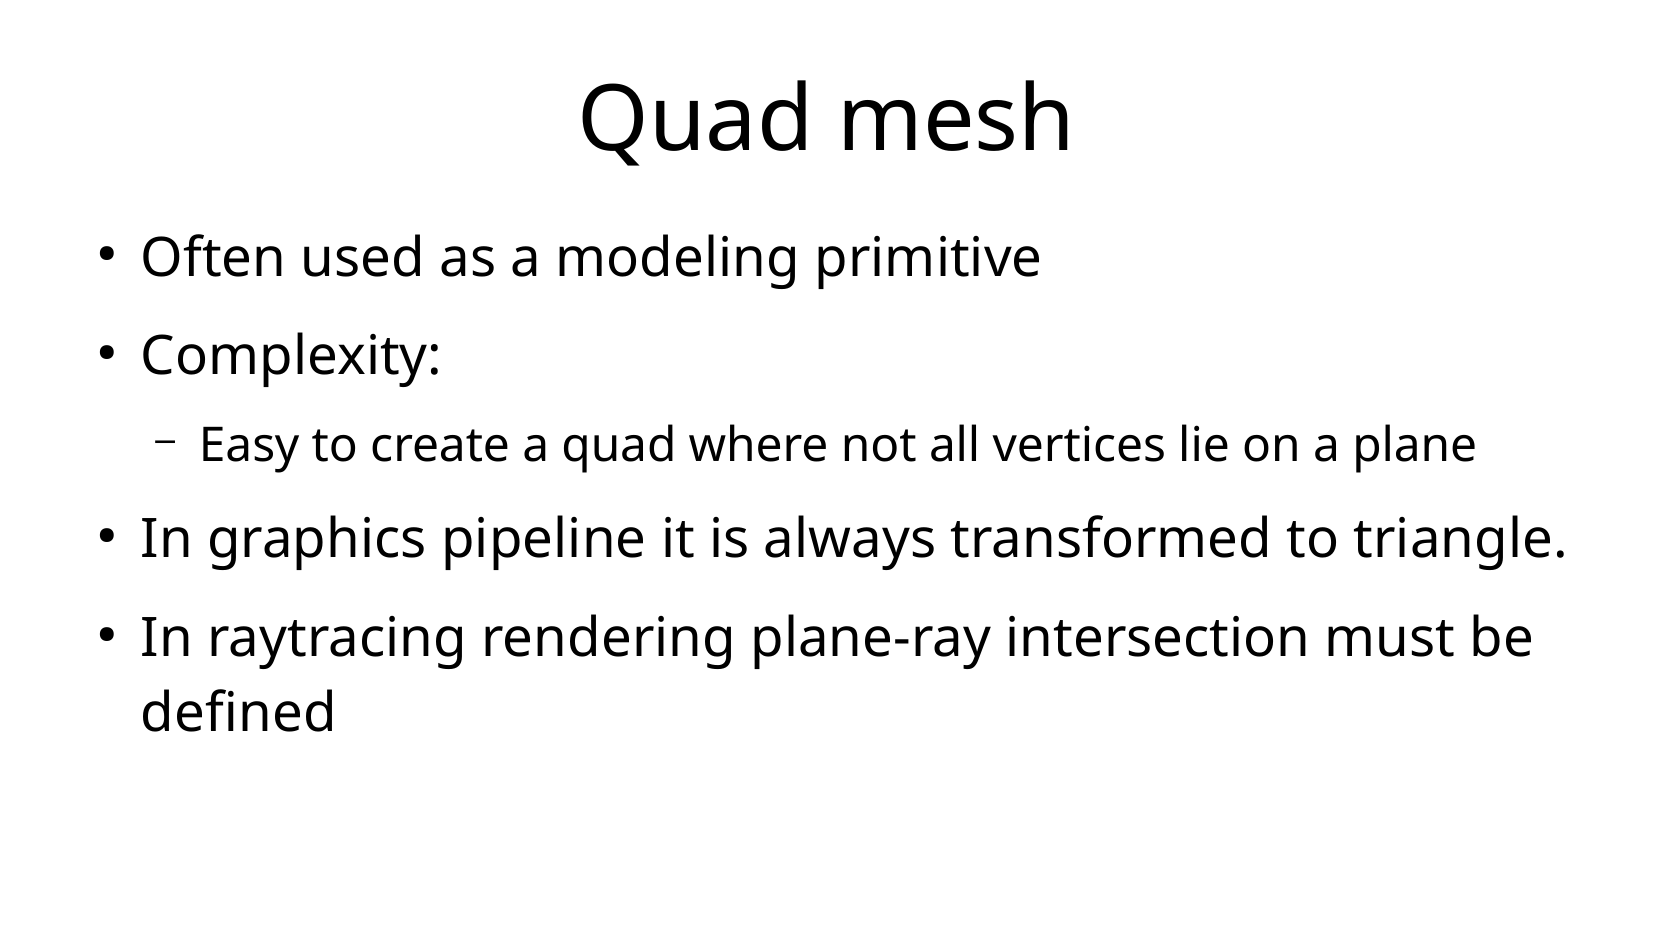

# Quad mesh
Often used as a modeling primitive
Complexity:
Easy to create a quad where not all vertices lie on a plane
In graphics pipeline it is always transformed to triangle.
In raytracing rendering plane-ray intersection must be defined